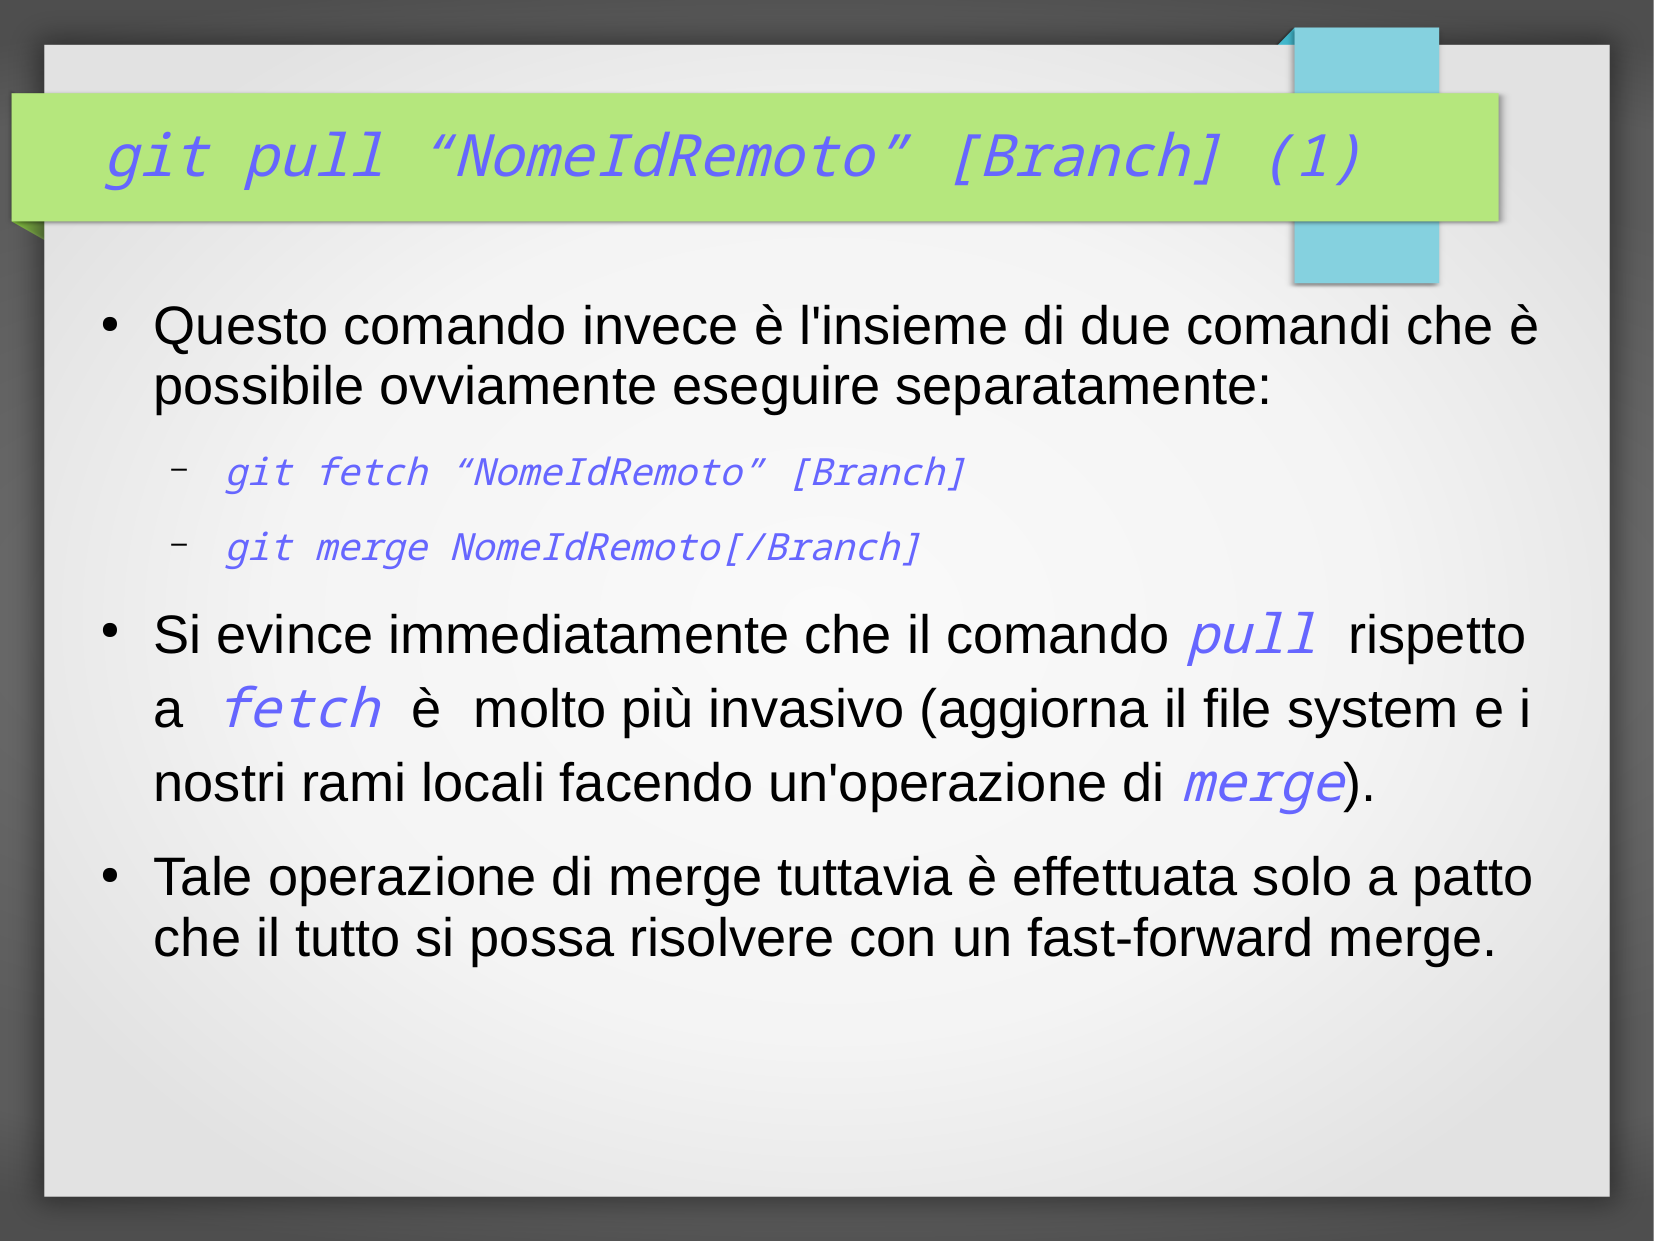

# git pull “NomeIdRemoto” [Branch] (1)
Questo comando invece è l'insieme di due comandi che è possibile ovviamente eseguire separatamente:
git fetch “NomeIdRemoto” [Branch]
git merge NomeIdRemoto[/Branch]
Si evince immediatamente che il comando pull rispetto a fetch è molto più invasivo (aggiorna il file system e i nostri rami locali facendo un'operazione di merge).
Tale operazione di merge tuttavia è effettuata solo a patto che il tutto si possa risolvere con un fast-forward merge.